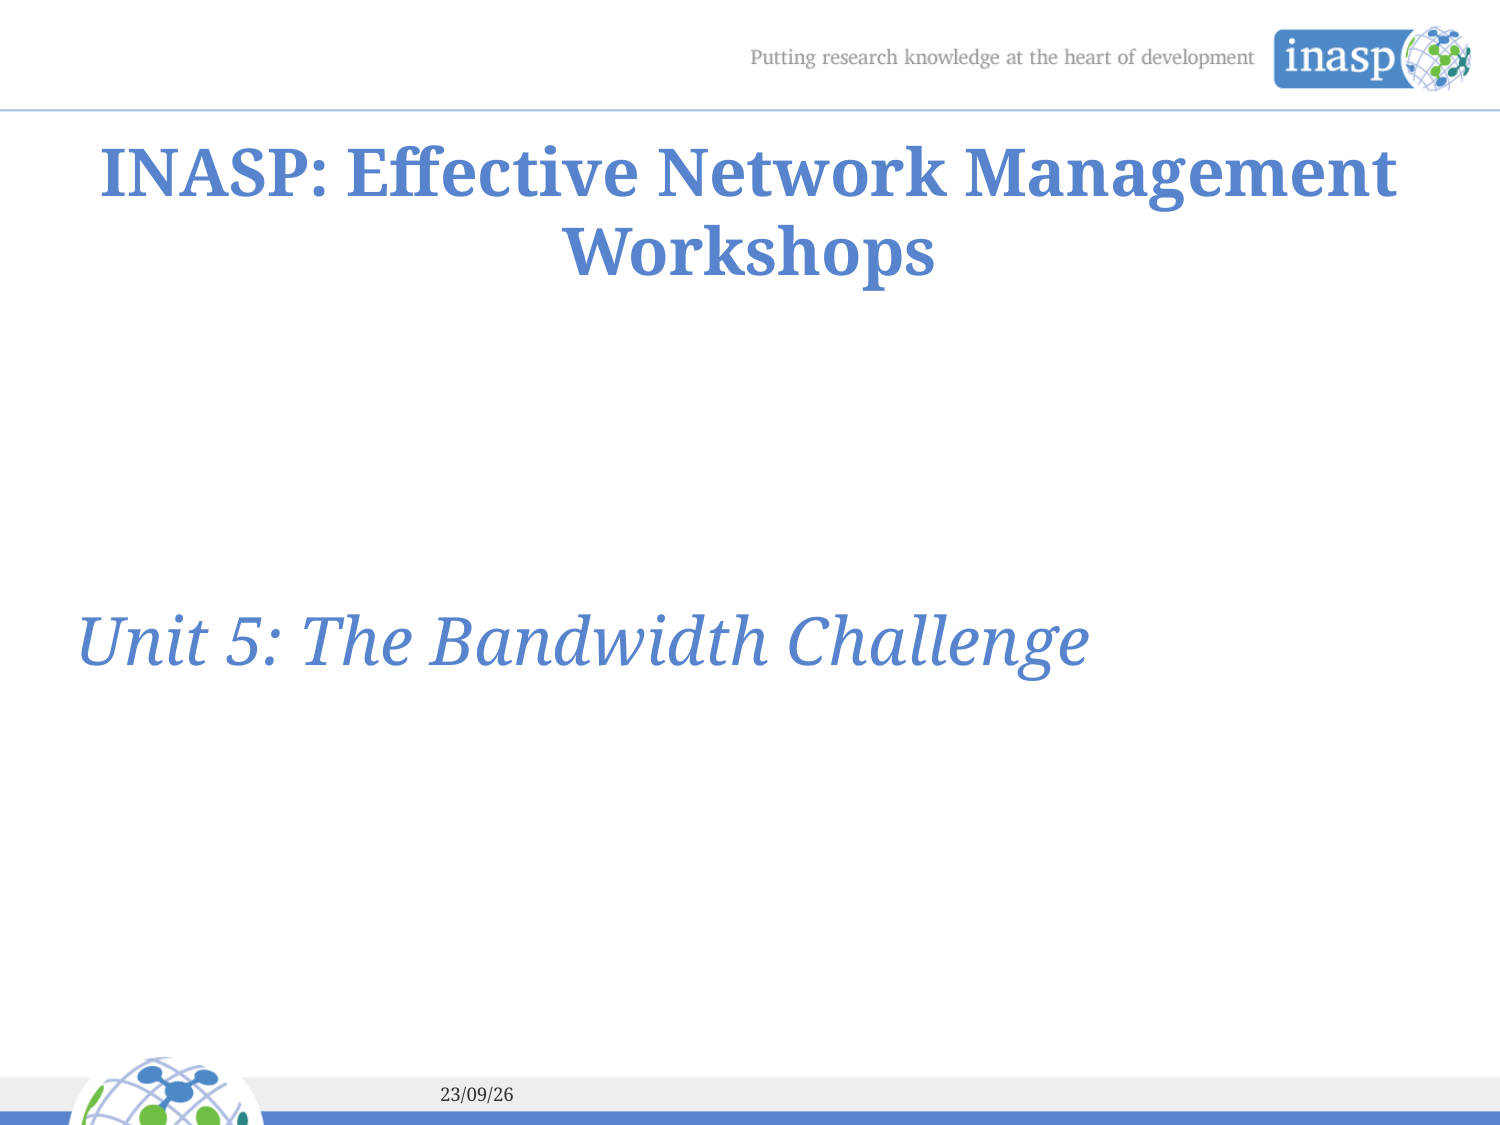

# INASP: Effective Network Management Workshops
Unit 5: The Bandwidth Challenge